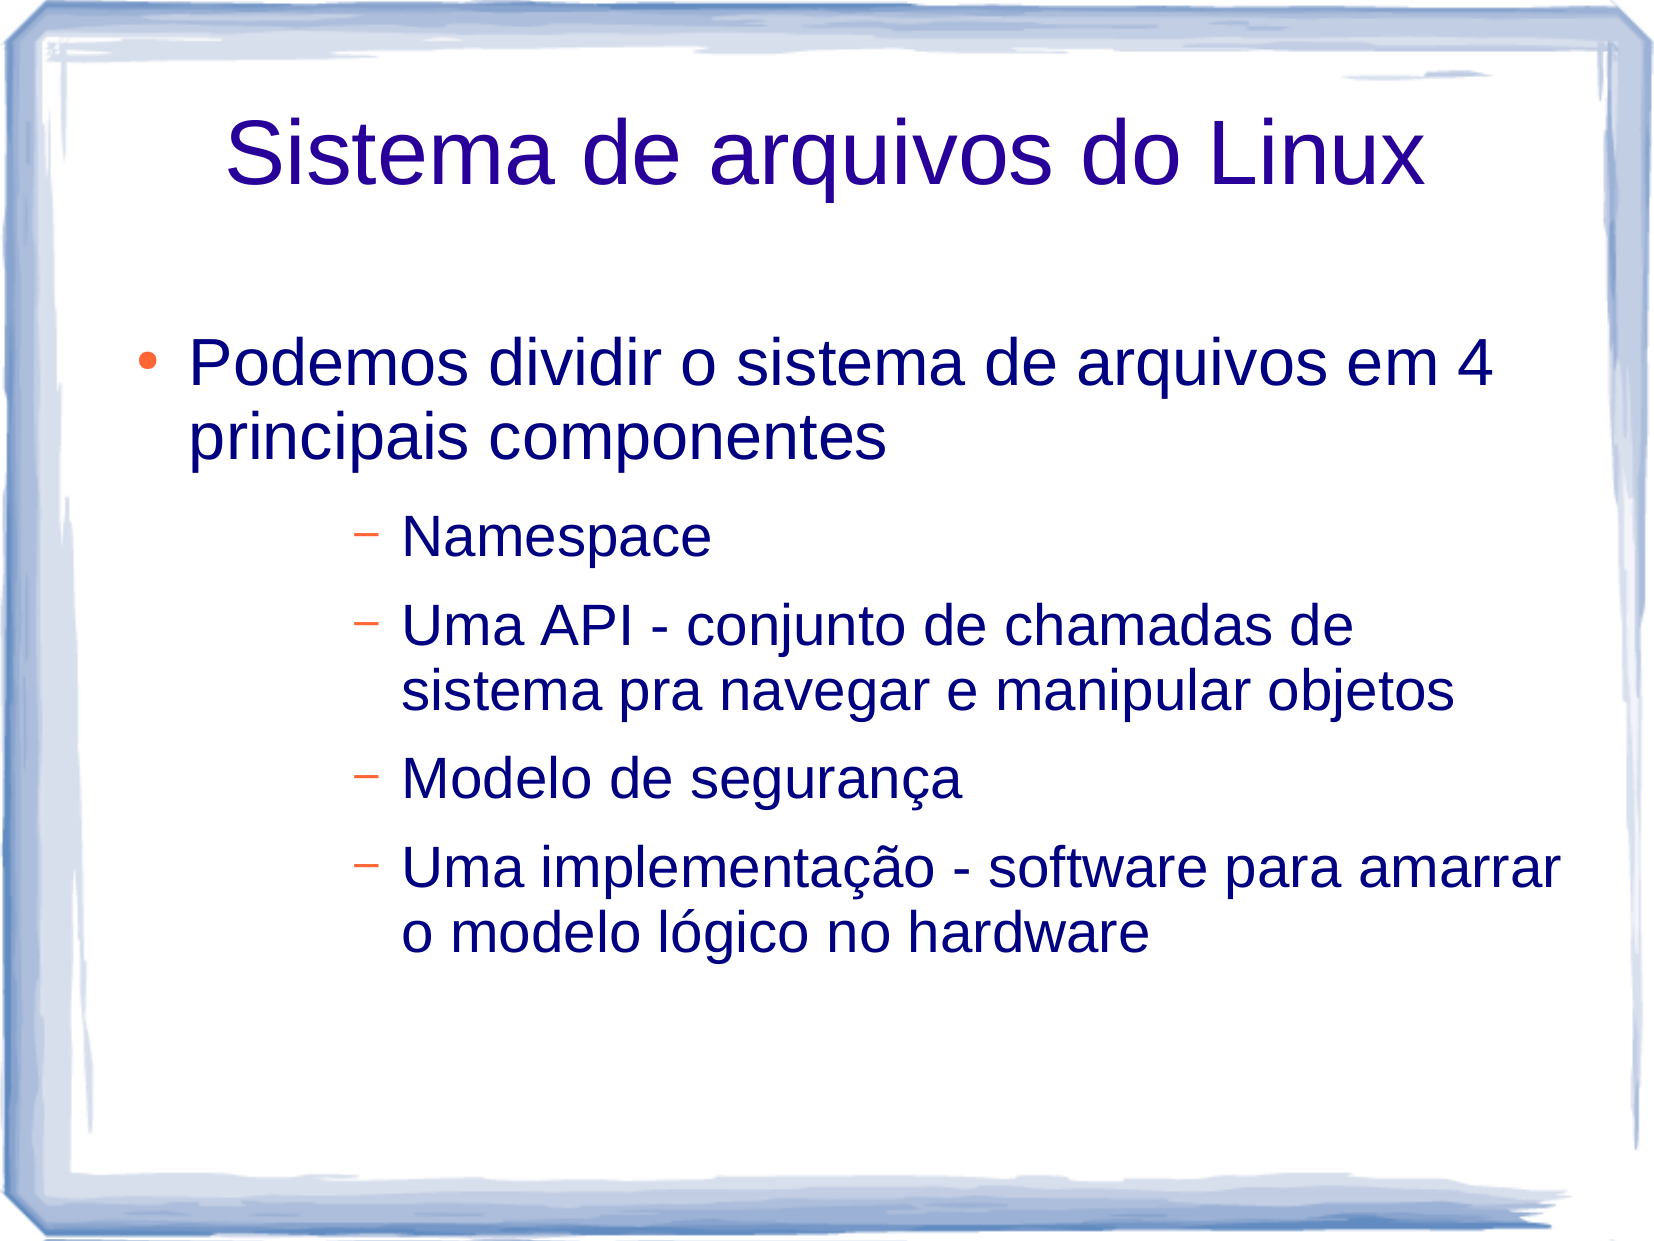

# Sistema de arquivos do Linux
Podemos dividir o sistema de arquivos em 4 principais componentes
Namespace
Uma API - conjunto de chamadas de sistema pra navegar e manipular objetos
Modelo de segurança
Uma implementação - software para amarrar o modelo lógico no hardware